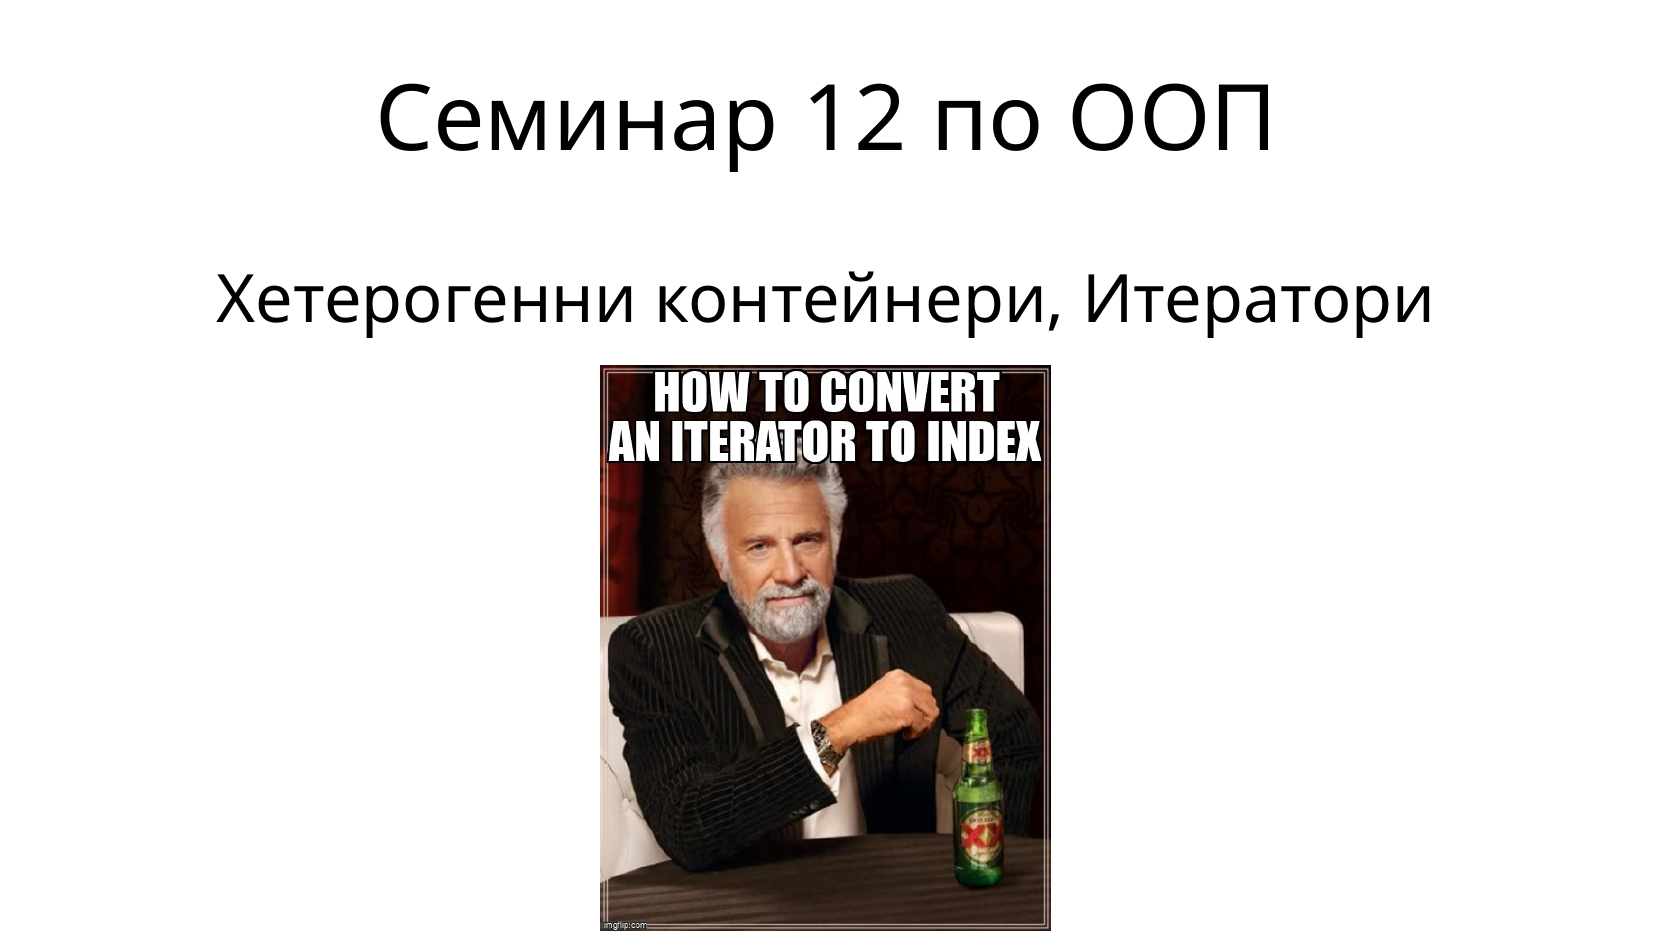

# Семинар 12 по ООП
Хетерогенни контейнери, Итератори